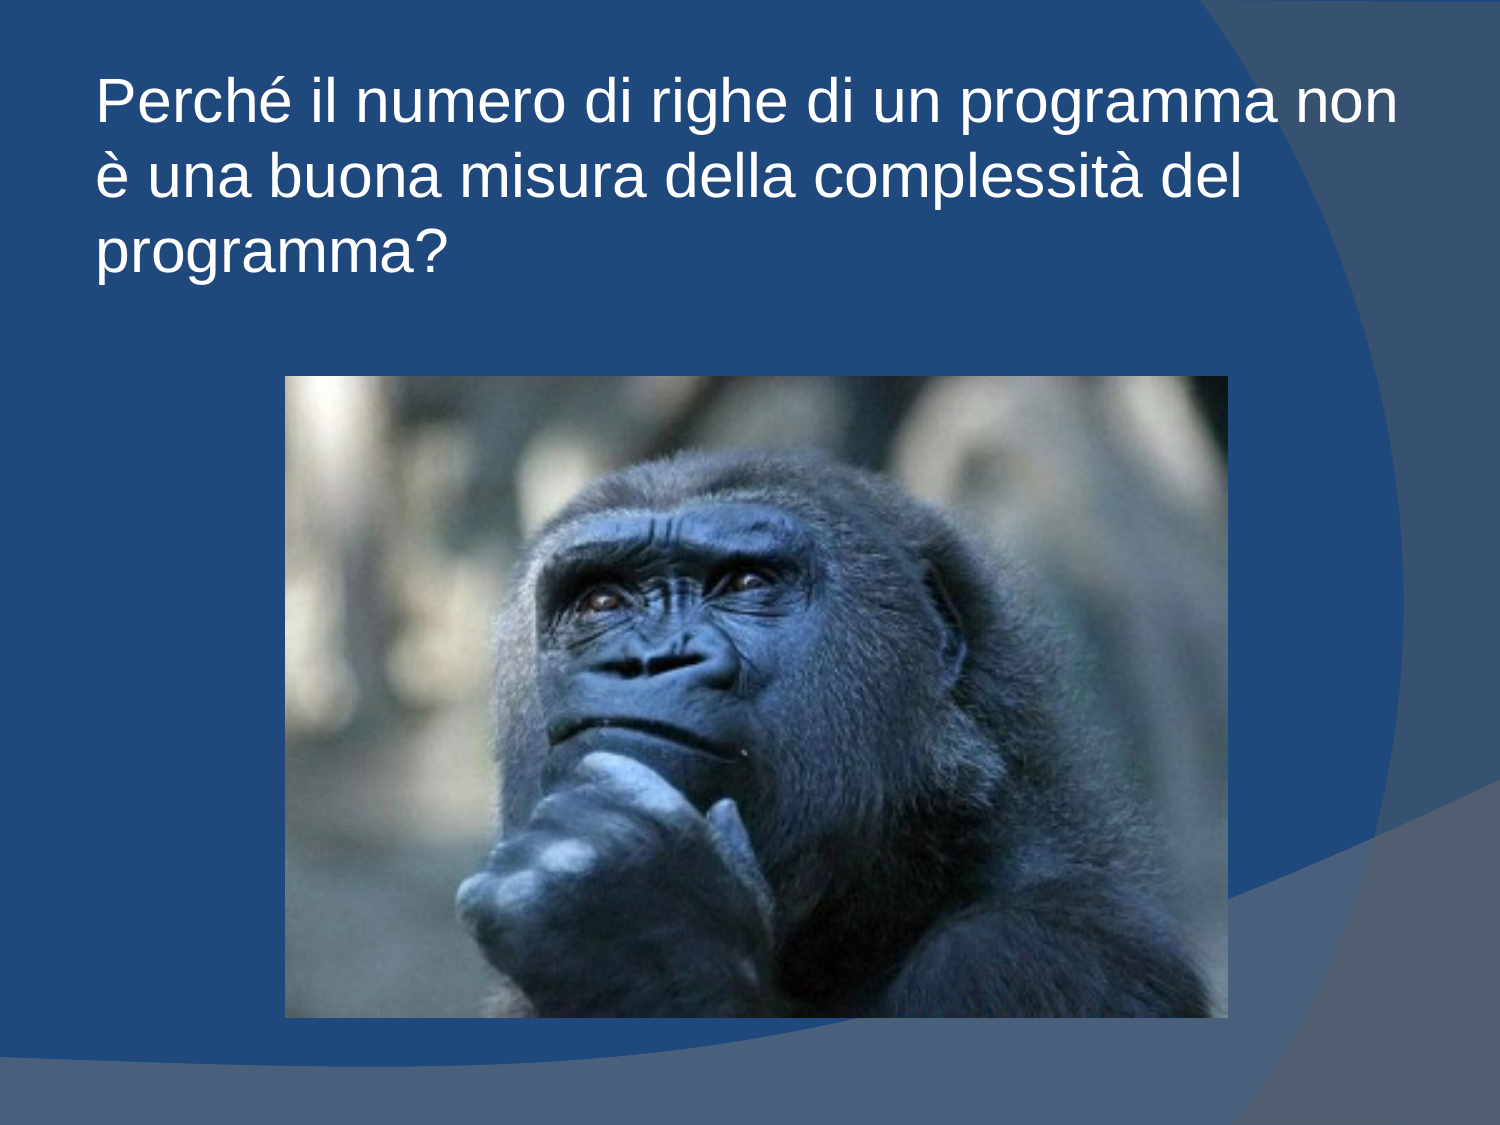

# Perché il numero di righe di un programma non è una buona misura della complessità del programma?